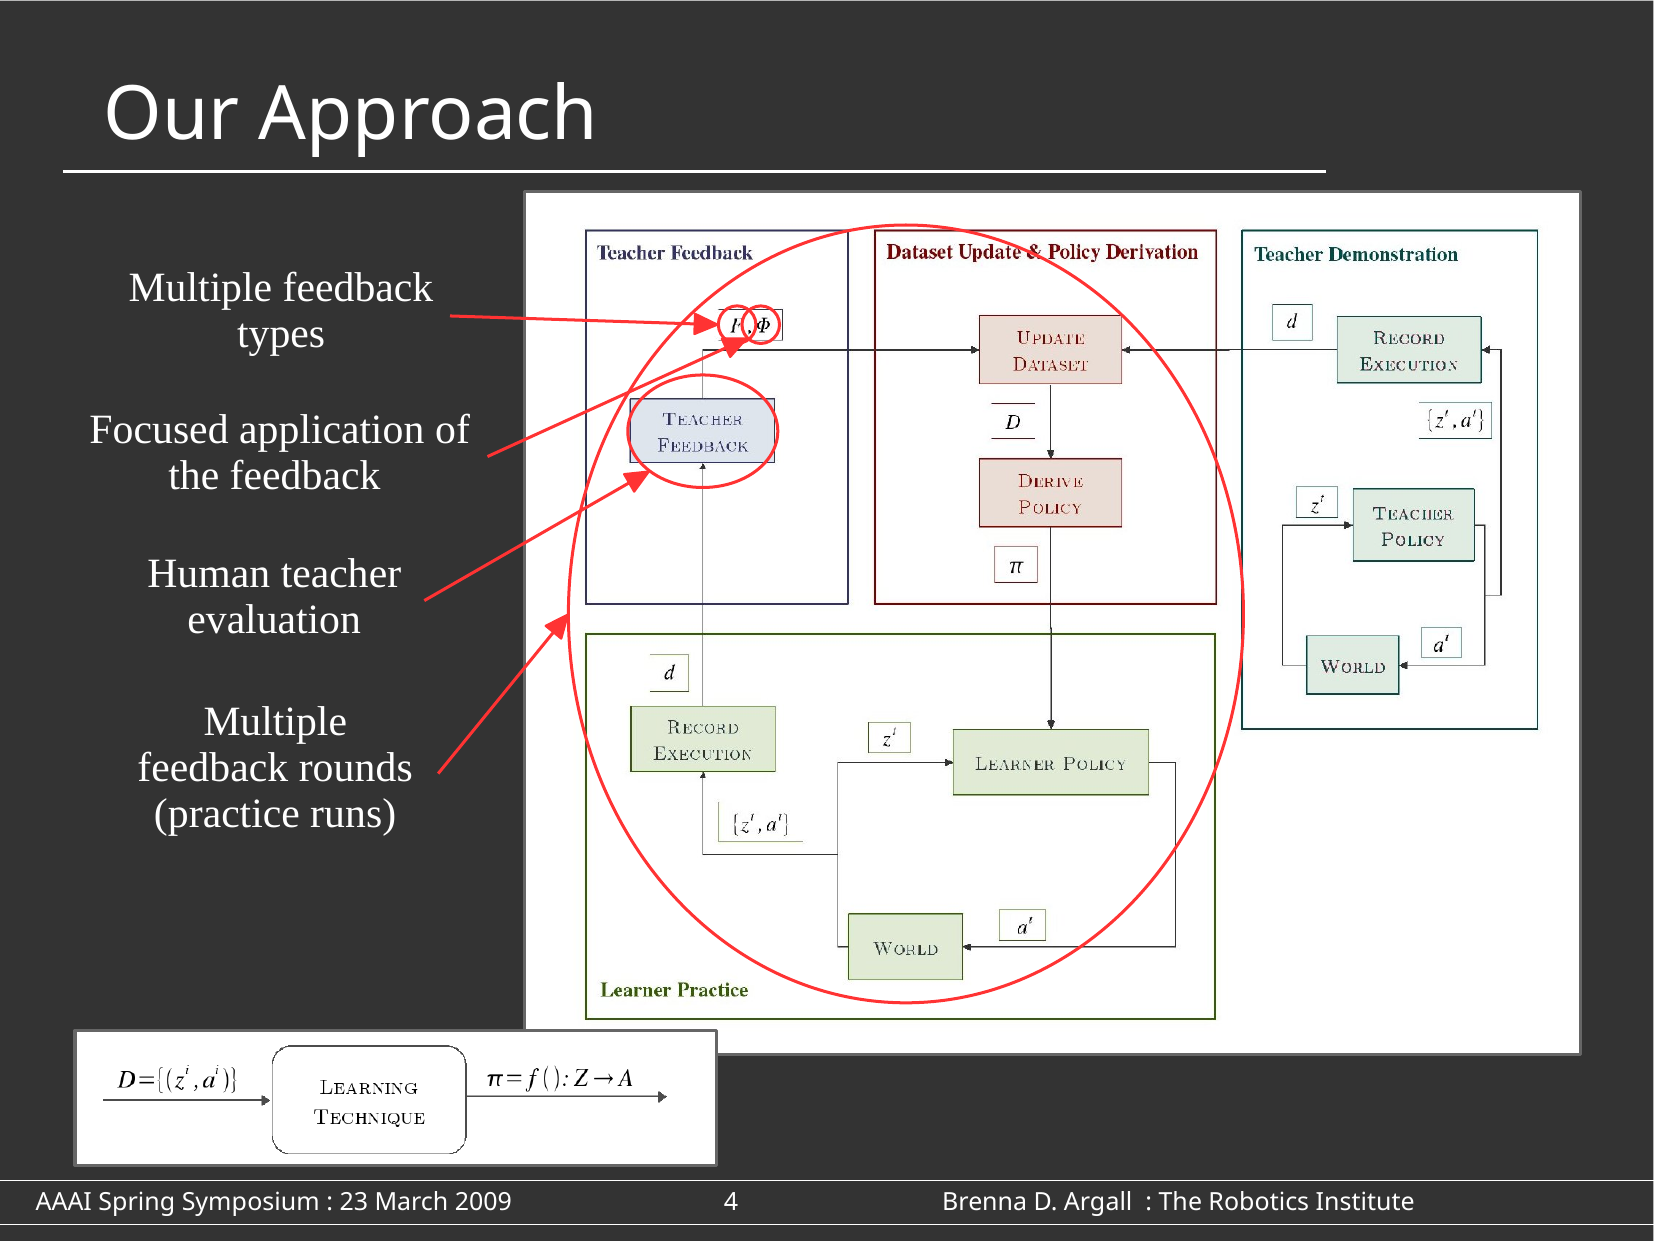

Our Approach
 AAAI Spring Symposium : 23 March 2009 Brenna D. Argall : The Robotics Institute
Multiple feedback types
 Focused application of the feedback
Human teacher evaluation
Multiple feedback rounds
(practice runs)